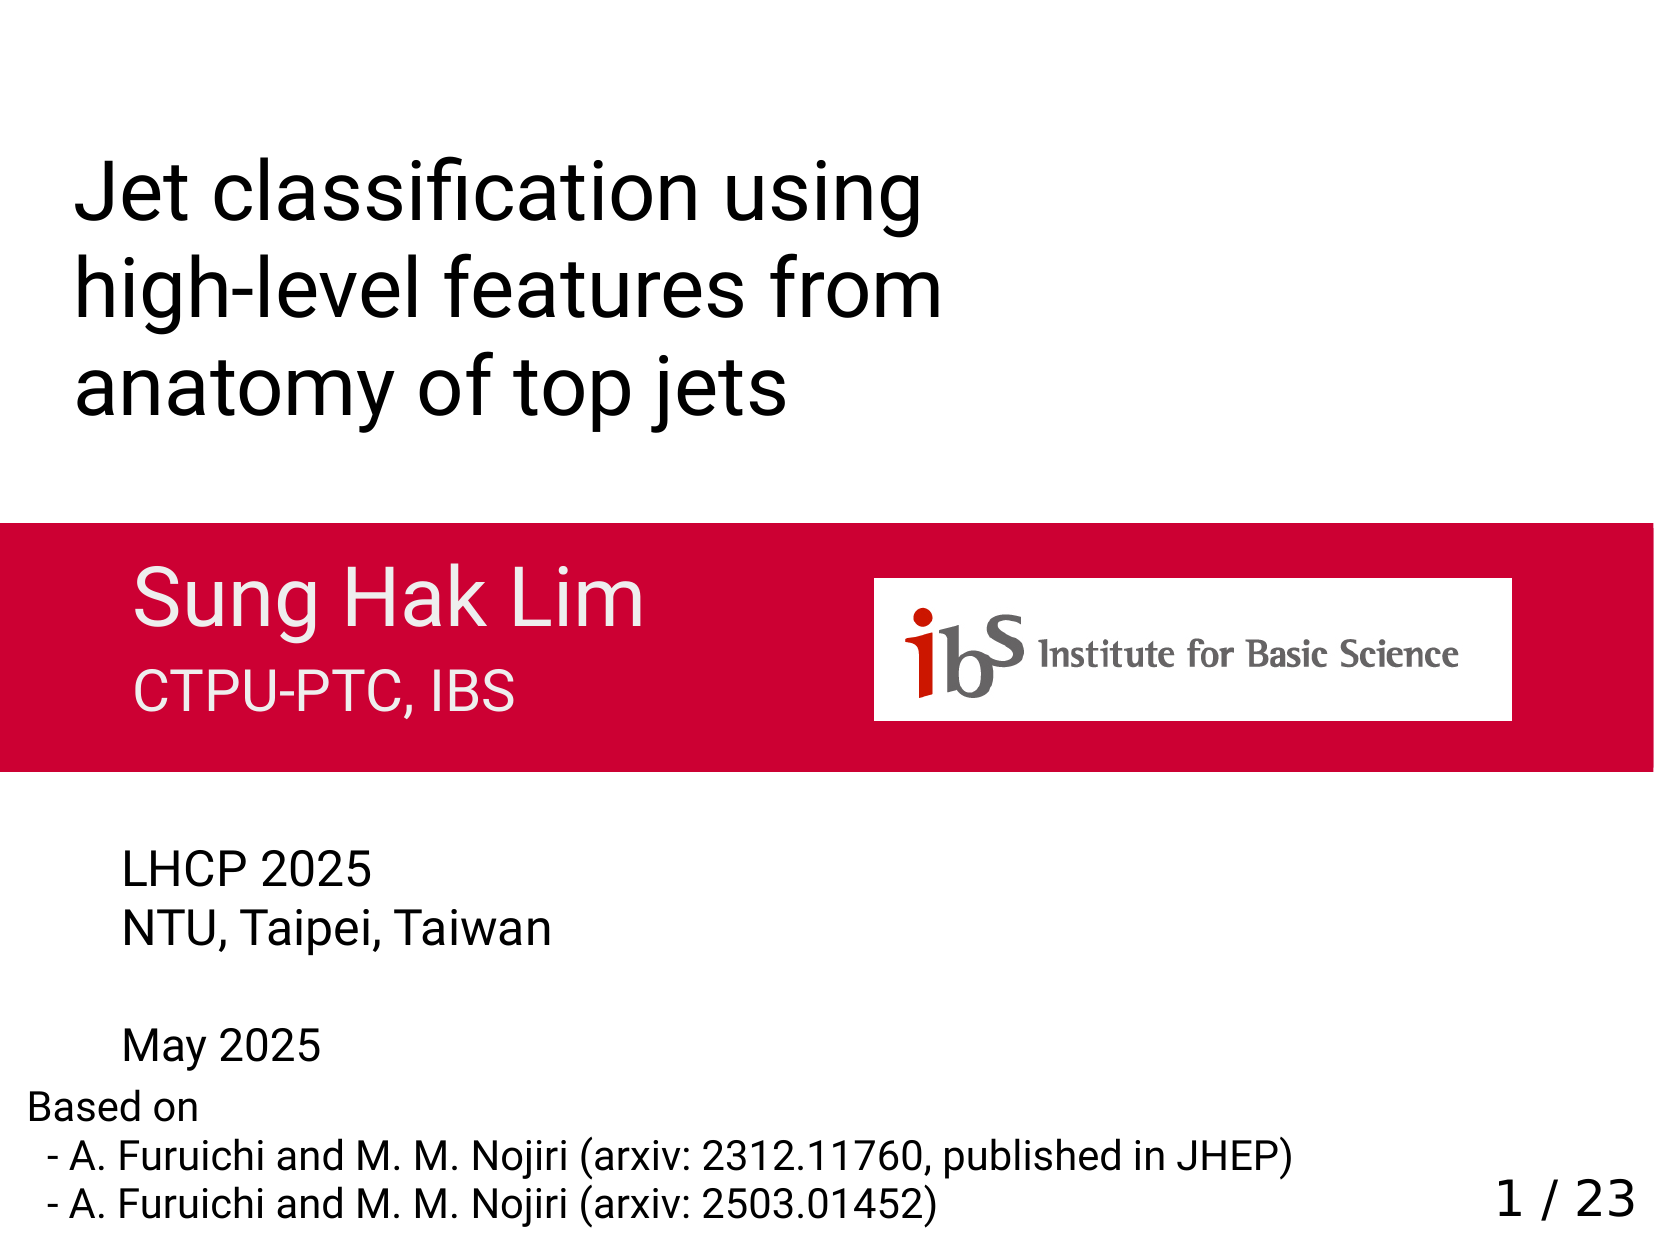

Jet classification using
high-level features from
anatomy of top jets
Sung Hak Lim
CTPU-PTC, IBS
LHCP 2025
NTU, Taipei, Taiwan
May 2025
Based on
 - A. Furuichi and M. M. Nojiri (arxiv: 2312.11760, published in JHEP)
 - A. Furuichi and M. M. Nojiri (arxiv: 2503.01452)
1